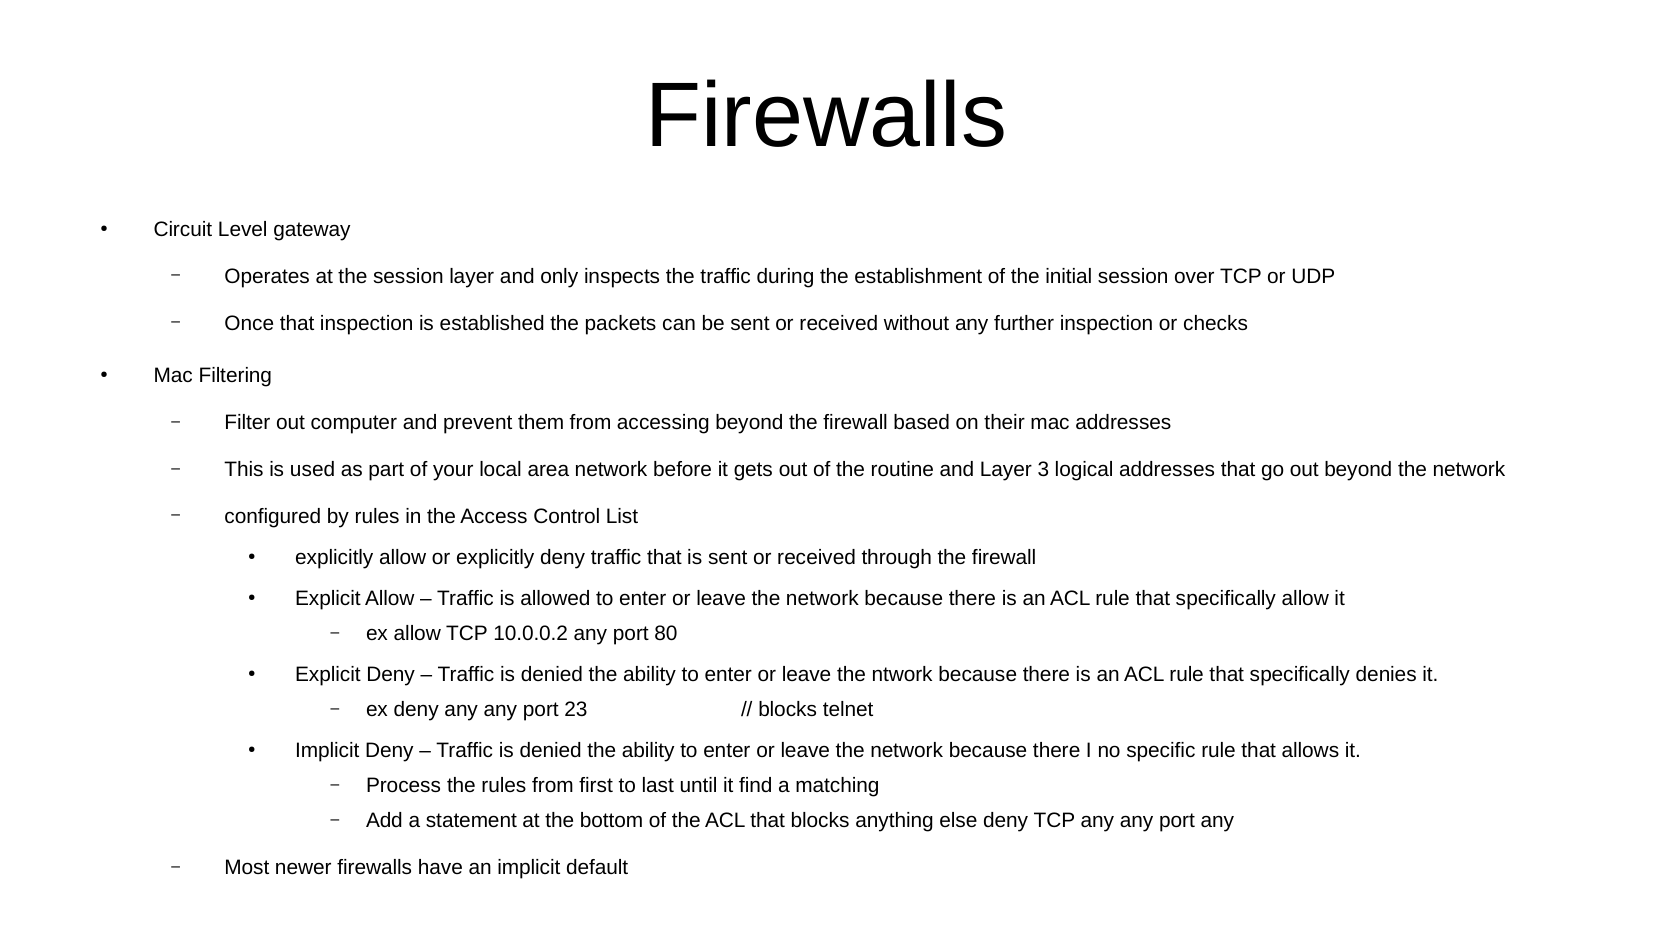

# Firewalls
Circuit Level gateway
Operates at the session layer and only inspects the traffic during the establishment of the initial session over TCP or UDP
Once that inspection is established the packets can be sent or received without any further inspection or checks
Mac Filtering
Filter out computer and prevent them from accessing beyond the firewall based on their mac addresses
This is used as part of your local area network before it gets out of the routine and Layer 3 logical addresses that go out beyond the network
configured by rules in the Access Control List
explicitly allow or explicitly deny traffic that is sent or received through the firewall
Explicit Allow – Traffic is allowed to enter or leave the network because there is an ACL rule that specifically allow it
ex allow TCP 10.0.0.2 any port 80
Explicit Deny – Traffic is denied the ability to enter or leave the ntwork because there is an ACL rule that specifically denies it.
ex deny any any port 23			// blocks telnet
Implicit Deny – Traffic is denied the ability to enter or leave the network because there I no specific rule that allows it.
Process the rules from first to last until it find a matching
Add a statement at the bottom of the ACL that blocks anything else deny TCP any any port any
Most newer firewalls have an implicit default